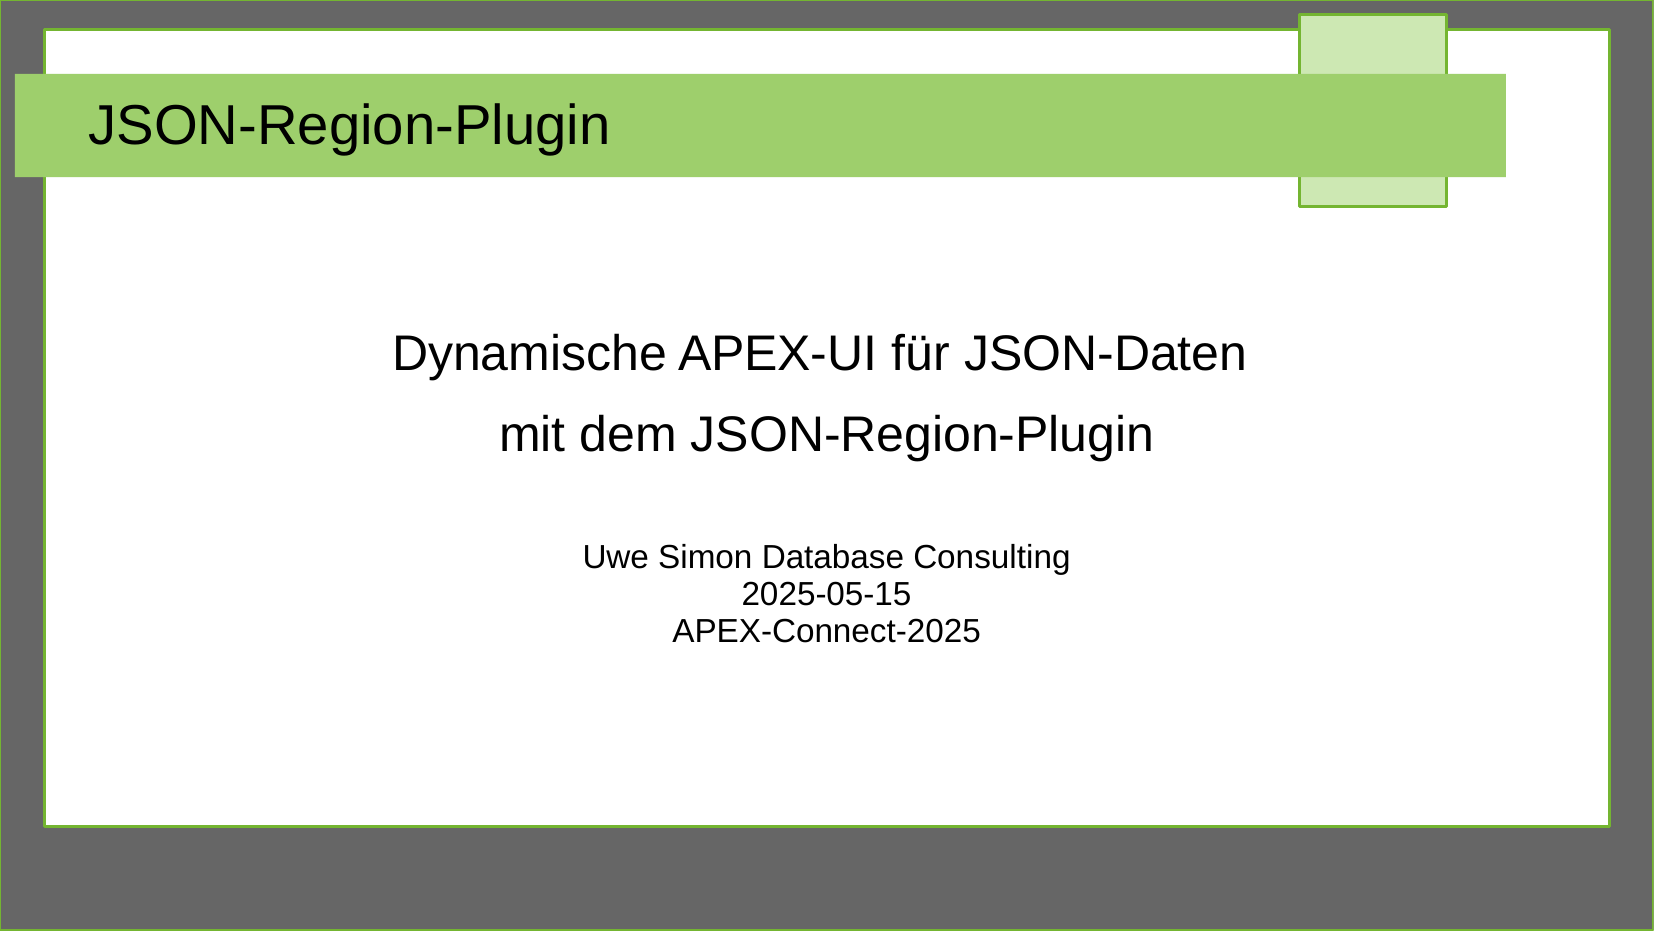

# JSON-Region-Plugin
Dynamische APEX-UI für JSON-Daten
mit dem JSON-Region-Plugin
Uwe Simon Database Consulting
2025-05-15
APEX-Connect-2025